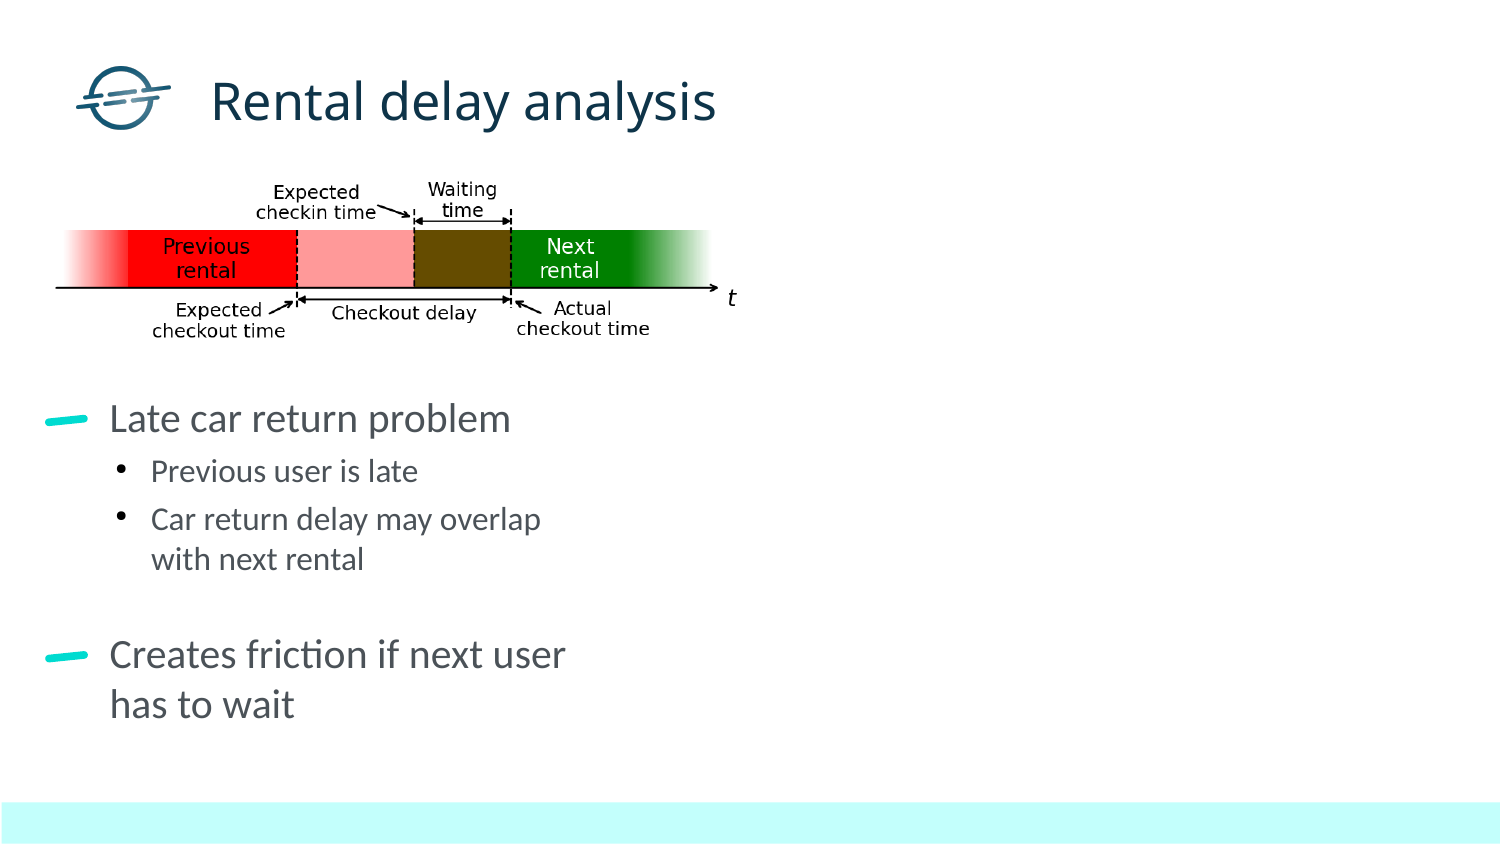

# Rental delay analysis
Late car return problem
Previous user is late
Car return delay may overlap with next rental
Creates friction if next user has to wait